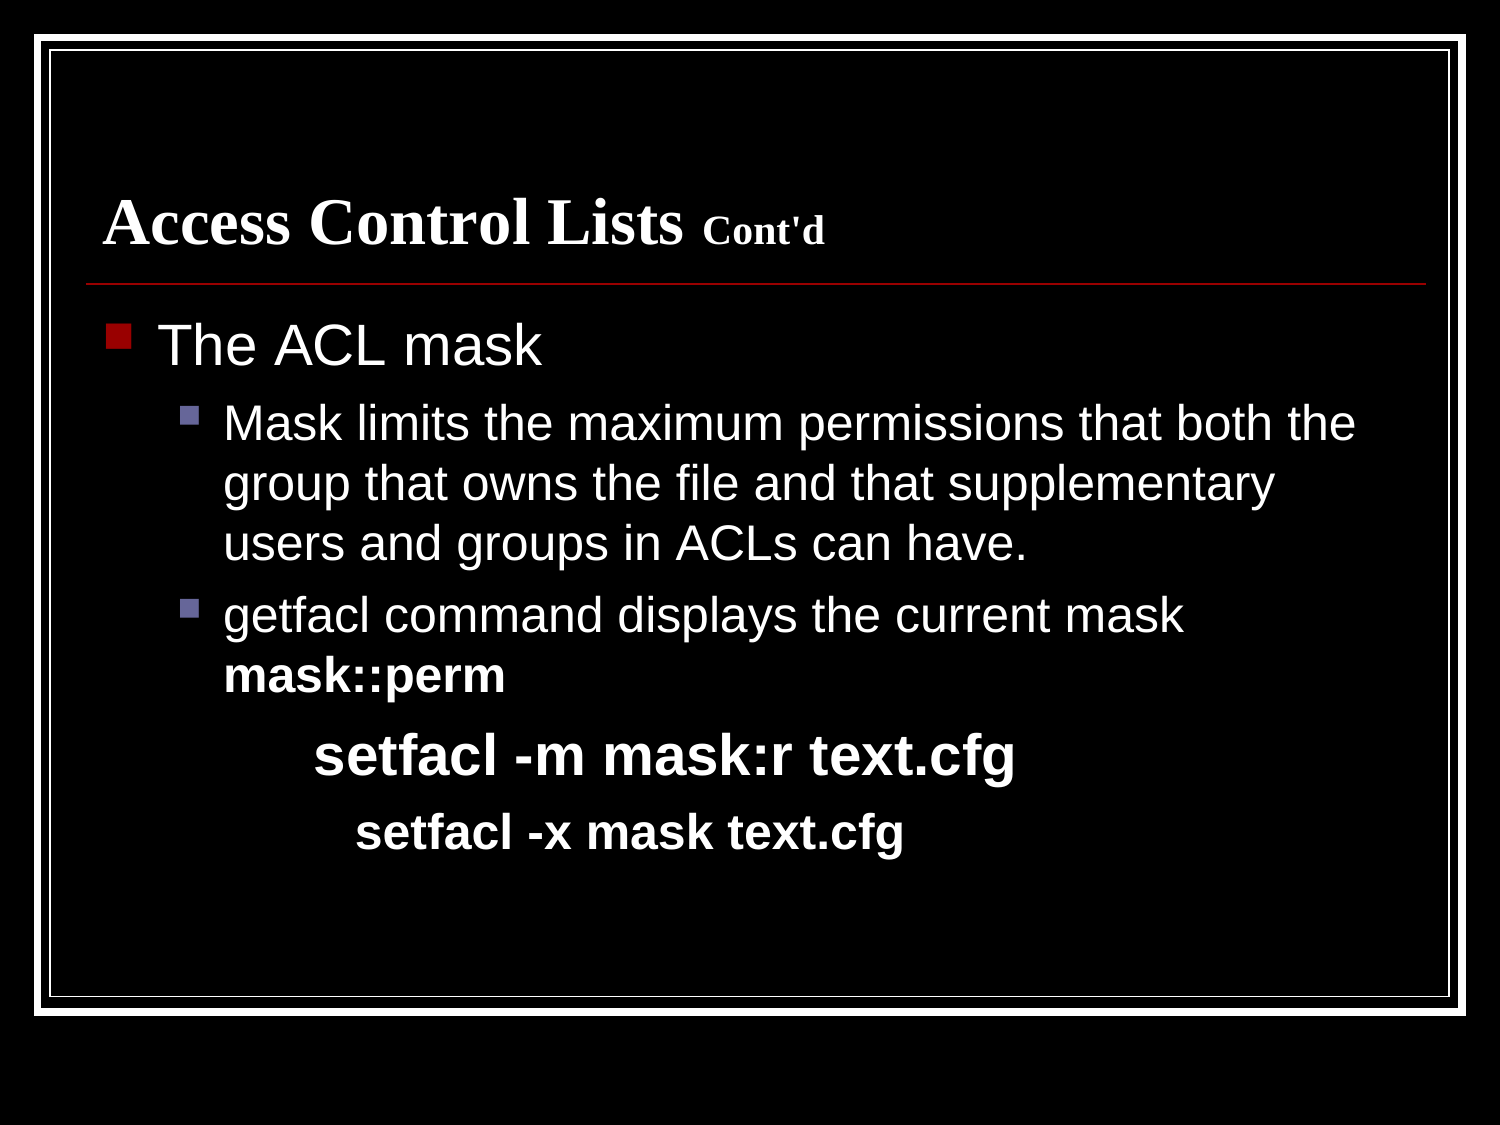

# Access Control Lists Cont'd
The ACL mask
Mask limits the maximum permissions that both the group that owns the file and that supplementary users and groups in ACLs can have.
getfacl command displays the current mask mask::perm
 setfacl -m mask:r text.cfg
 setfacl -x mask text.cfg